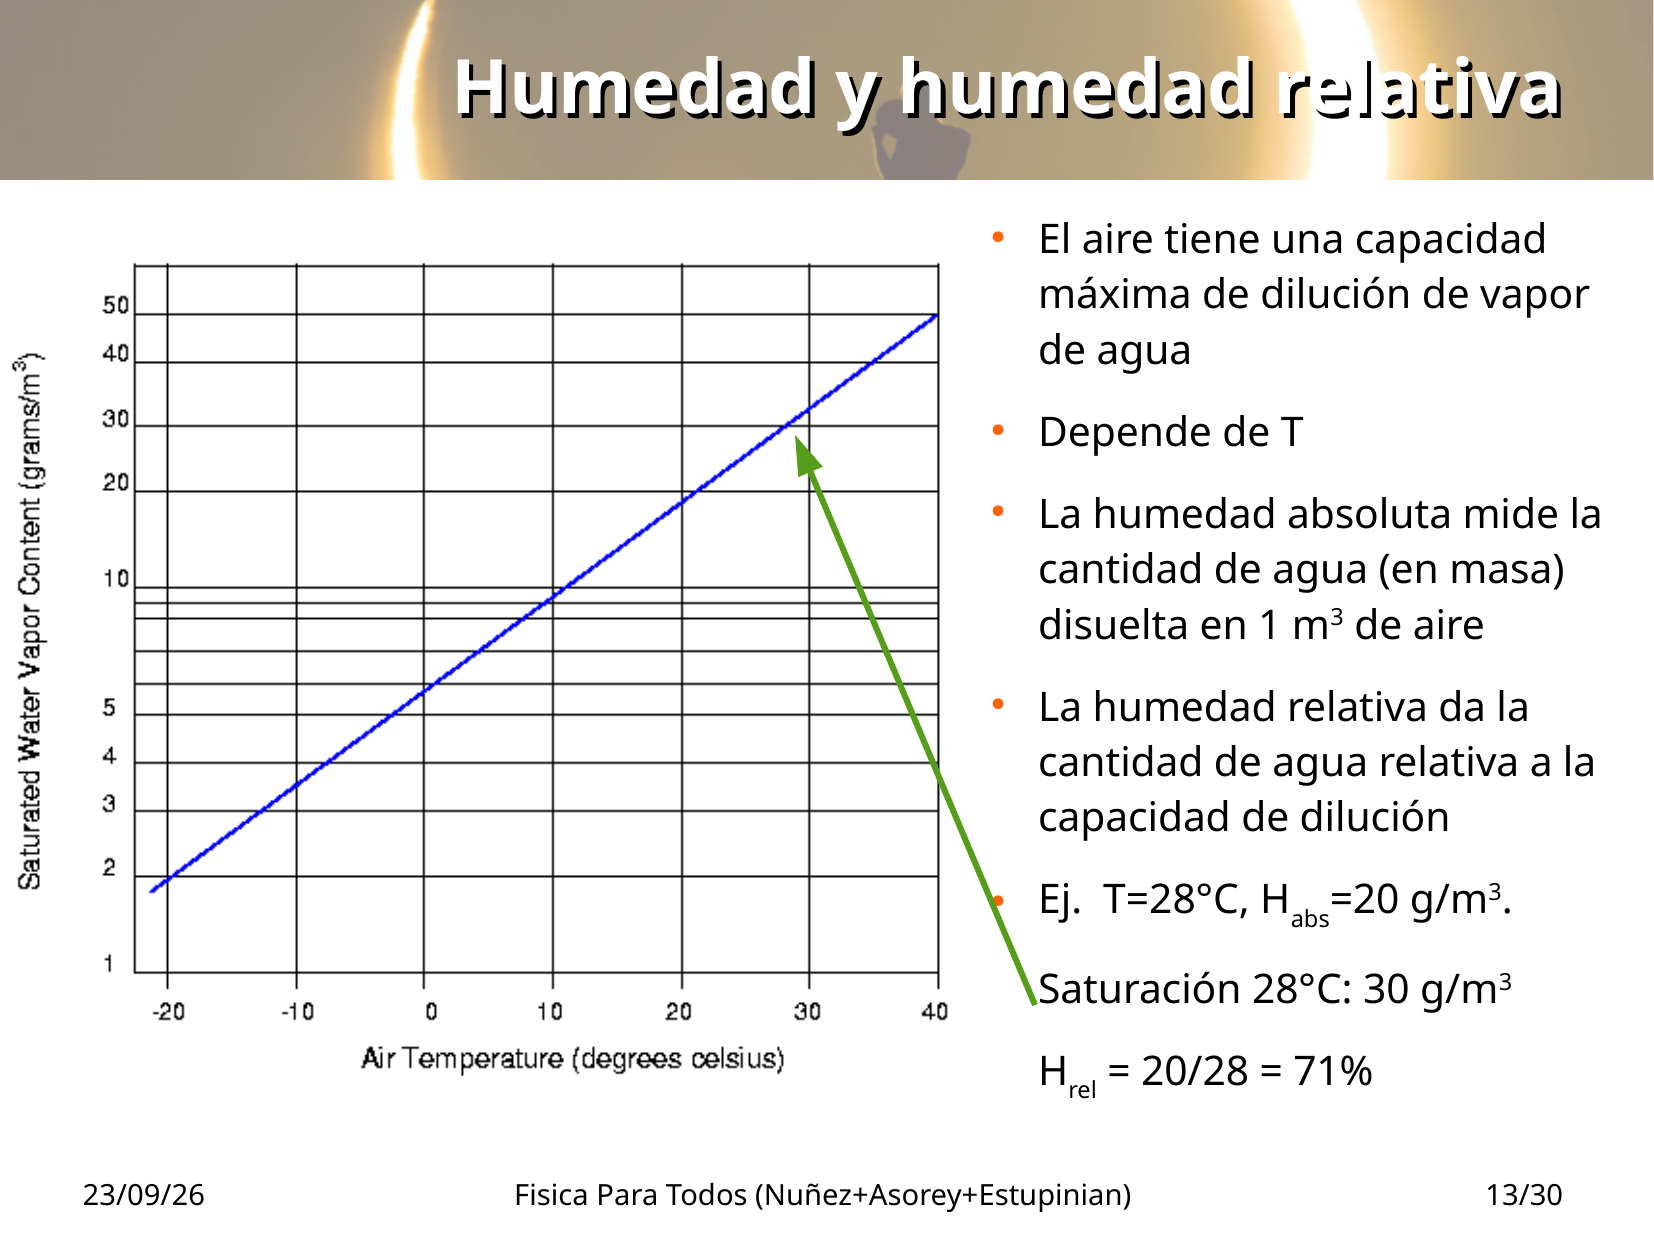

# Humedad y humedad relativa
El aire tiene una capacidad máxima de dilución de vapor de agua
Depende de T
La humedad absoluta mide la cantidad de agua (en masa) disuelta en 1 m3 de aire
La humedad relativa da la cantidad de agua relativa a la capacidad de dilución
Ej. T=28°C, Habs=20 g/m3.
Saturación 28°C: 30 g/m3
Hrel = 20/28 = 71%
Fisica Para Todos (Nuñez+Asorey+Estupinian)
13